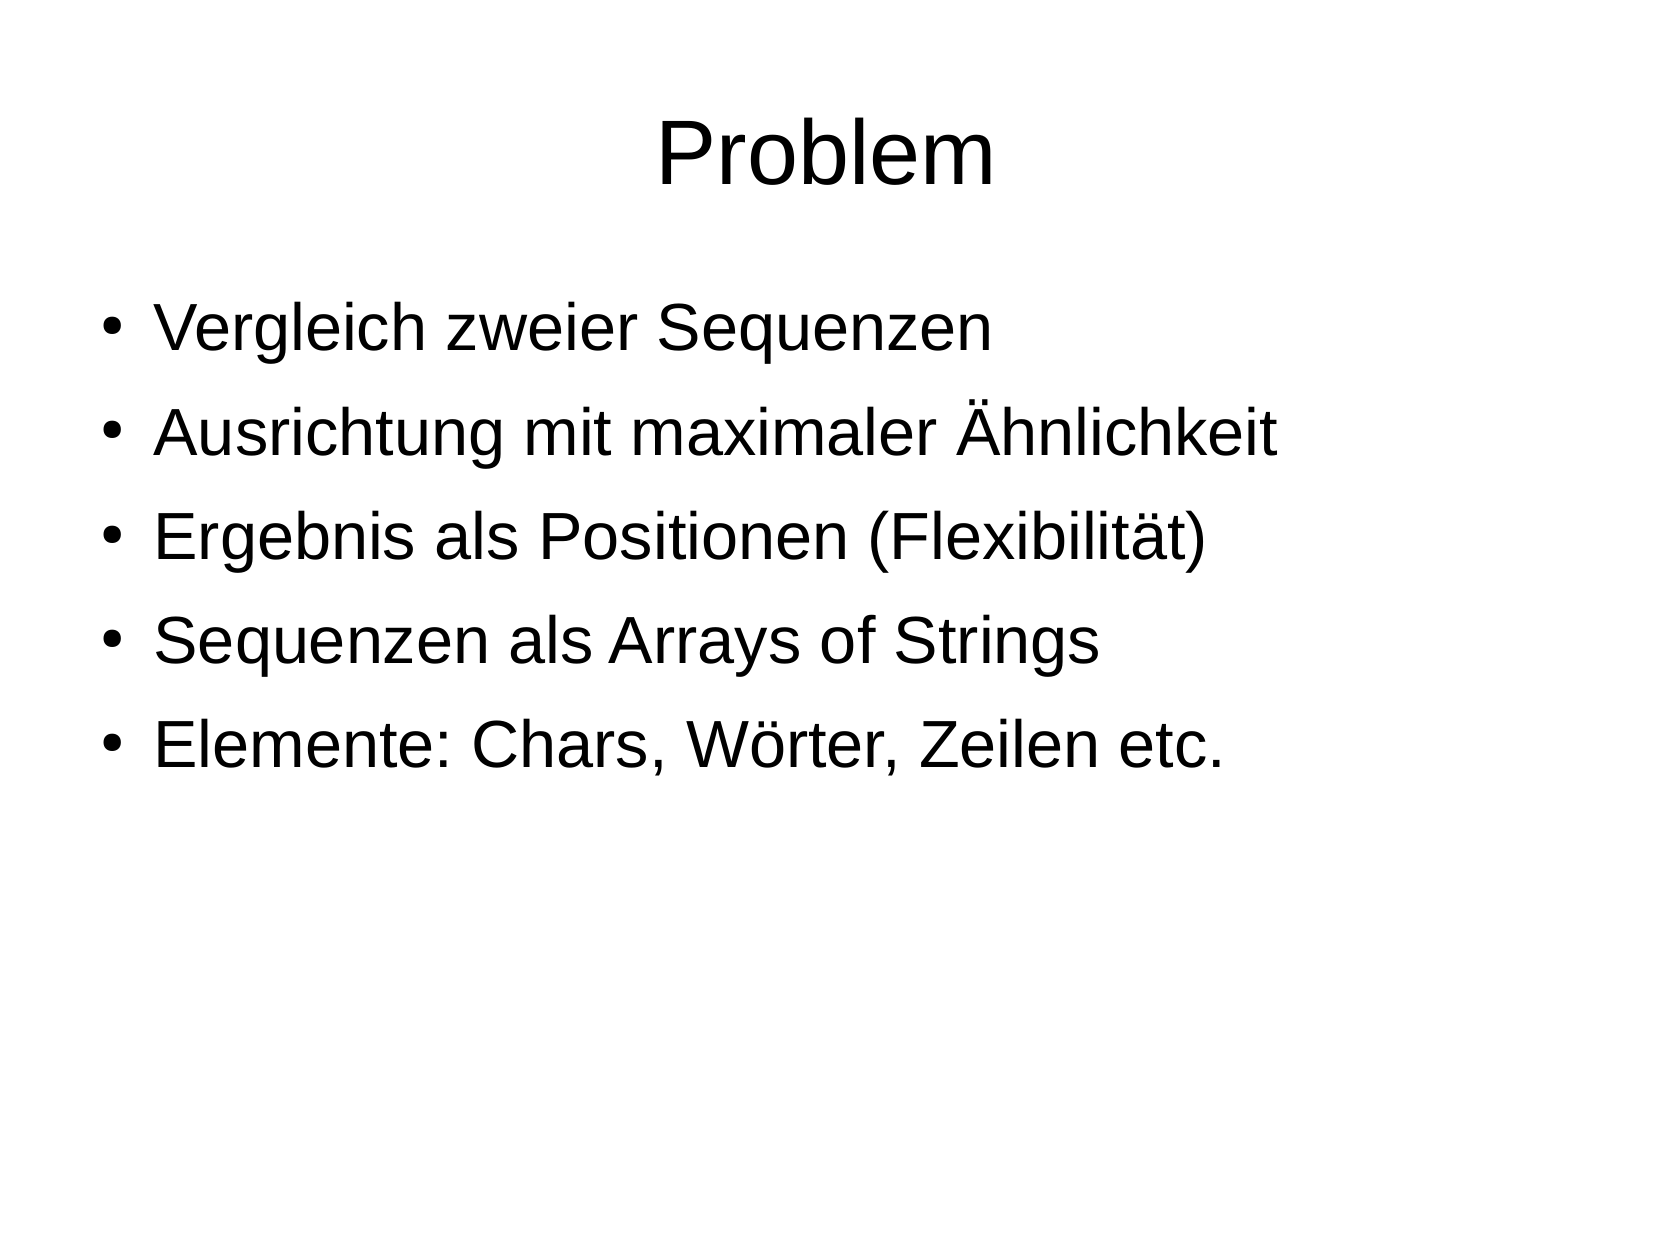

# Problem
Vergleich zweier Sequenzen
Ausrichtung mit maximaler Ähnlichkeit
Ergebnis als Positionen (Flexibilität)
Sequenzen als Arrays of Strings
Elemente: Chars, Wörter, Zeilen etc.